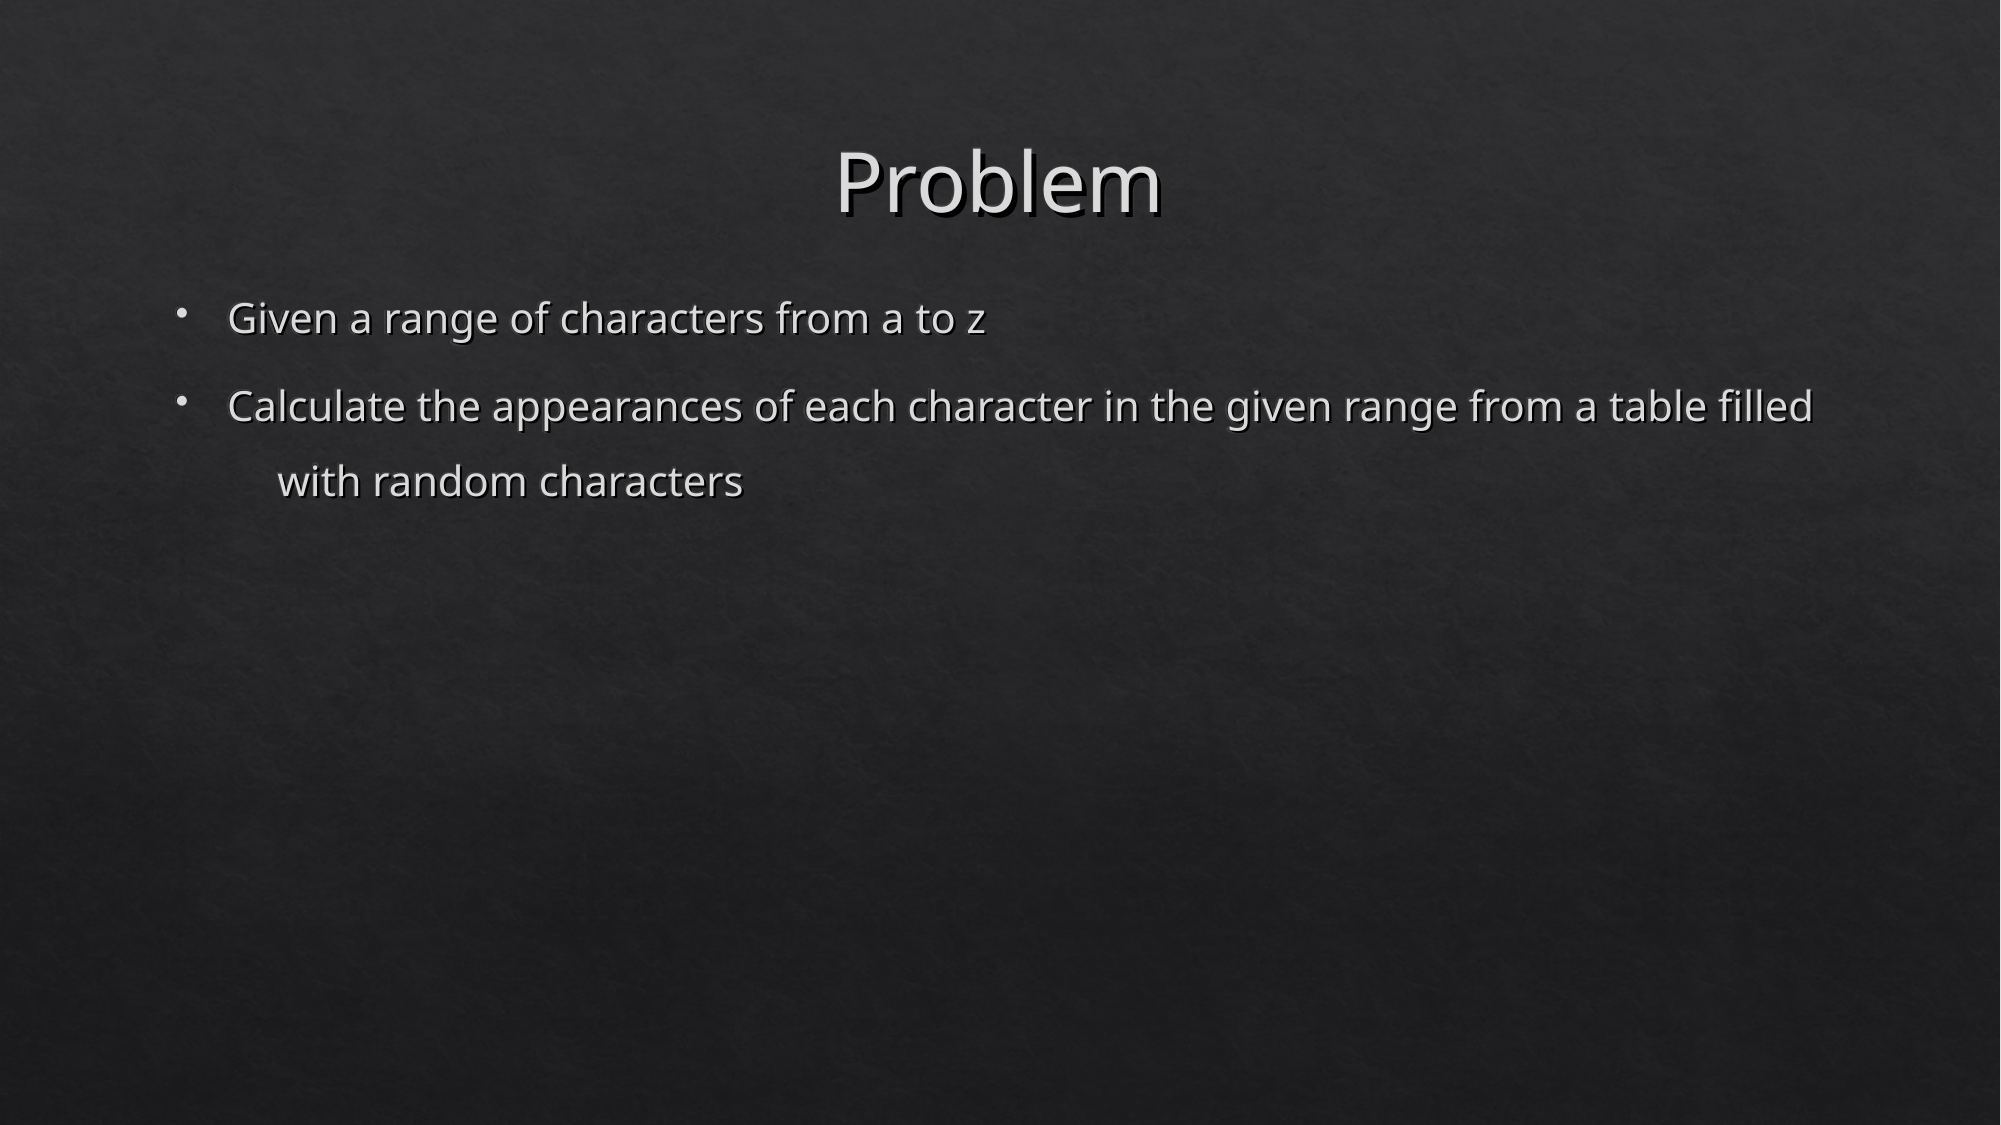

# Problem
Given a range of characters from a to z
Calculate the appearances of each character in the given range from a table filled with random characters